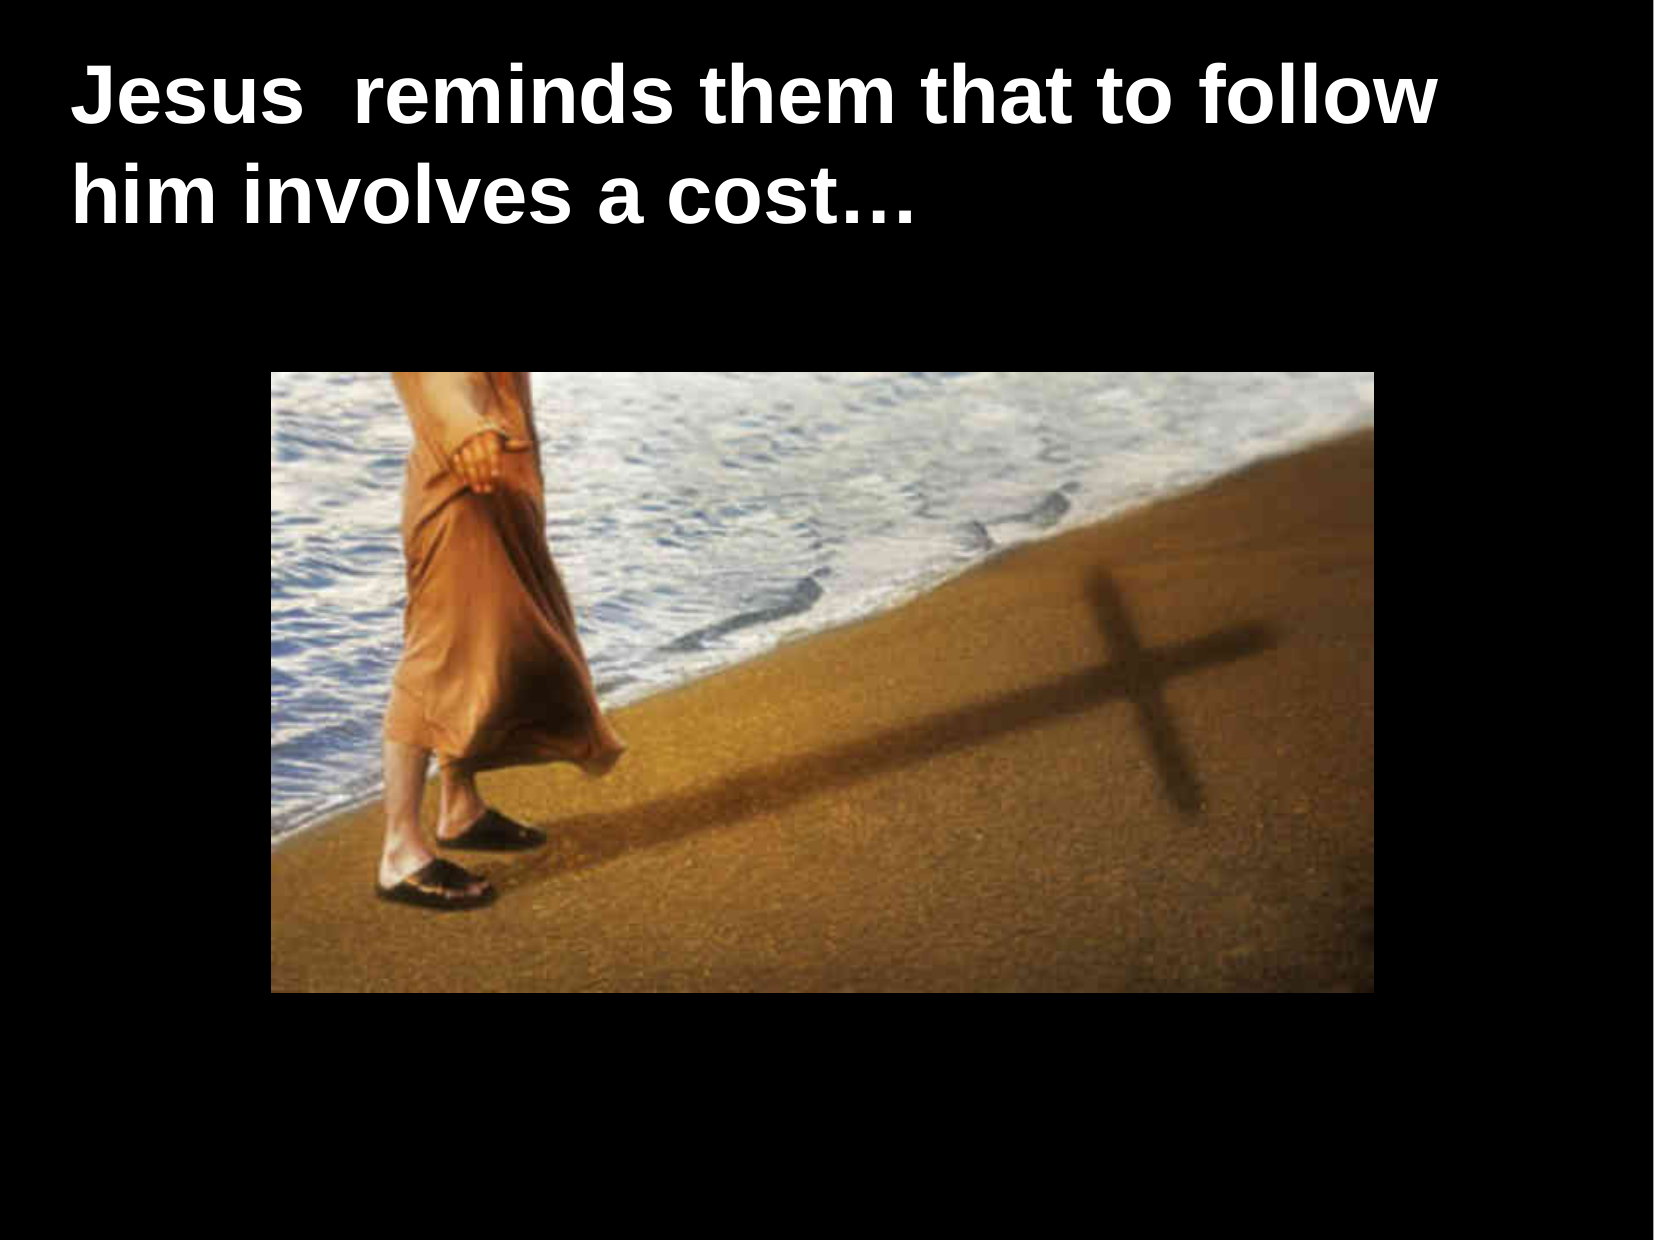

Jesus reminds them that to follow him involves a cost…